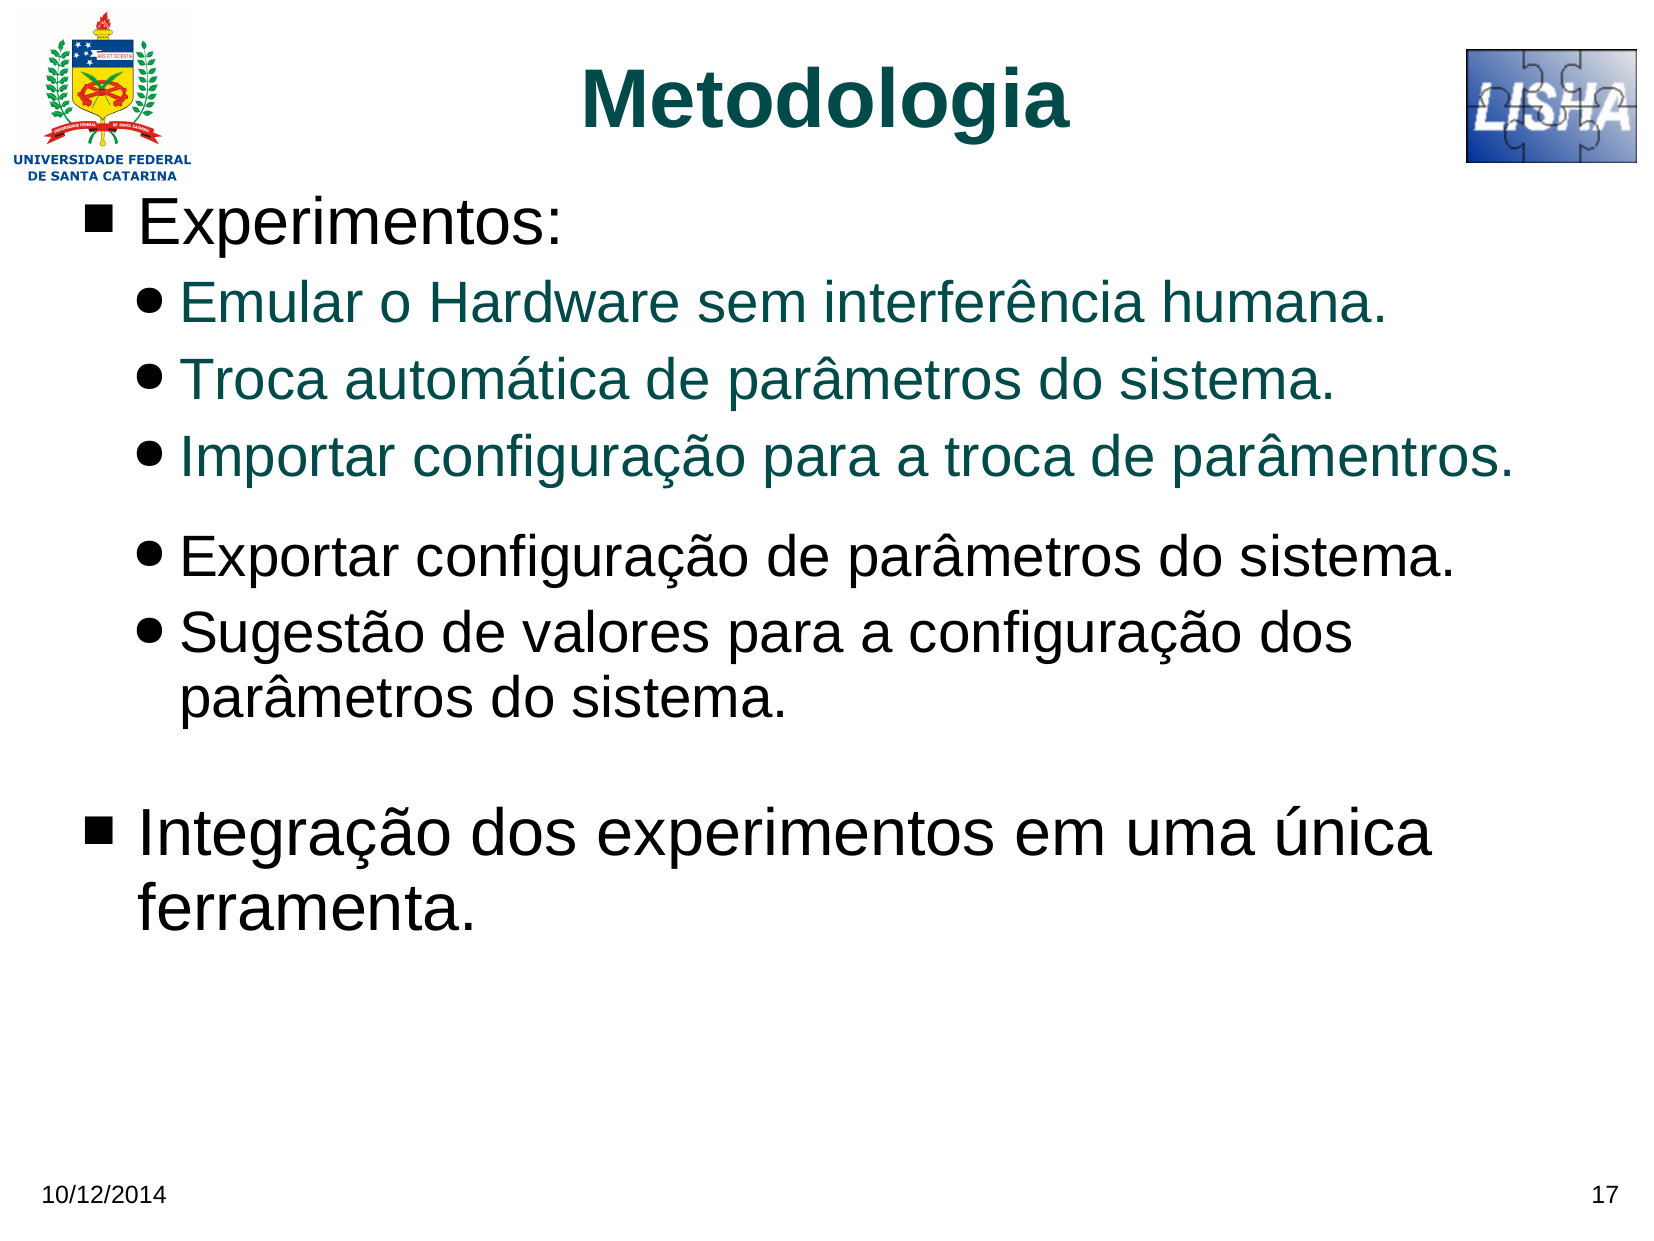

# Metodologia
Experimentos:
Emular o Hardware sem interferência humana.
Troca automática de parâmetros do sistema.
Importar configuração para a troca de parâmentros.
Exportar configuração de parâmetros do sistema.
Sugestão de valores para a configuração dos parâmetros do sistema.
Integração dos experimentos em uma única ferramenta.